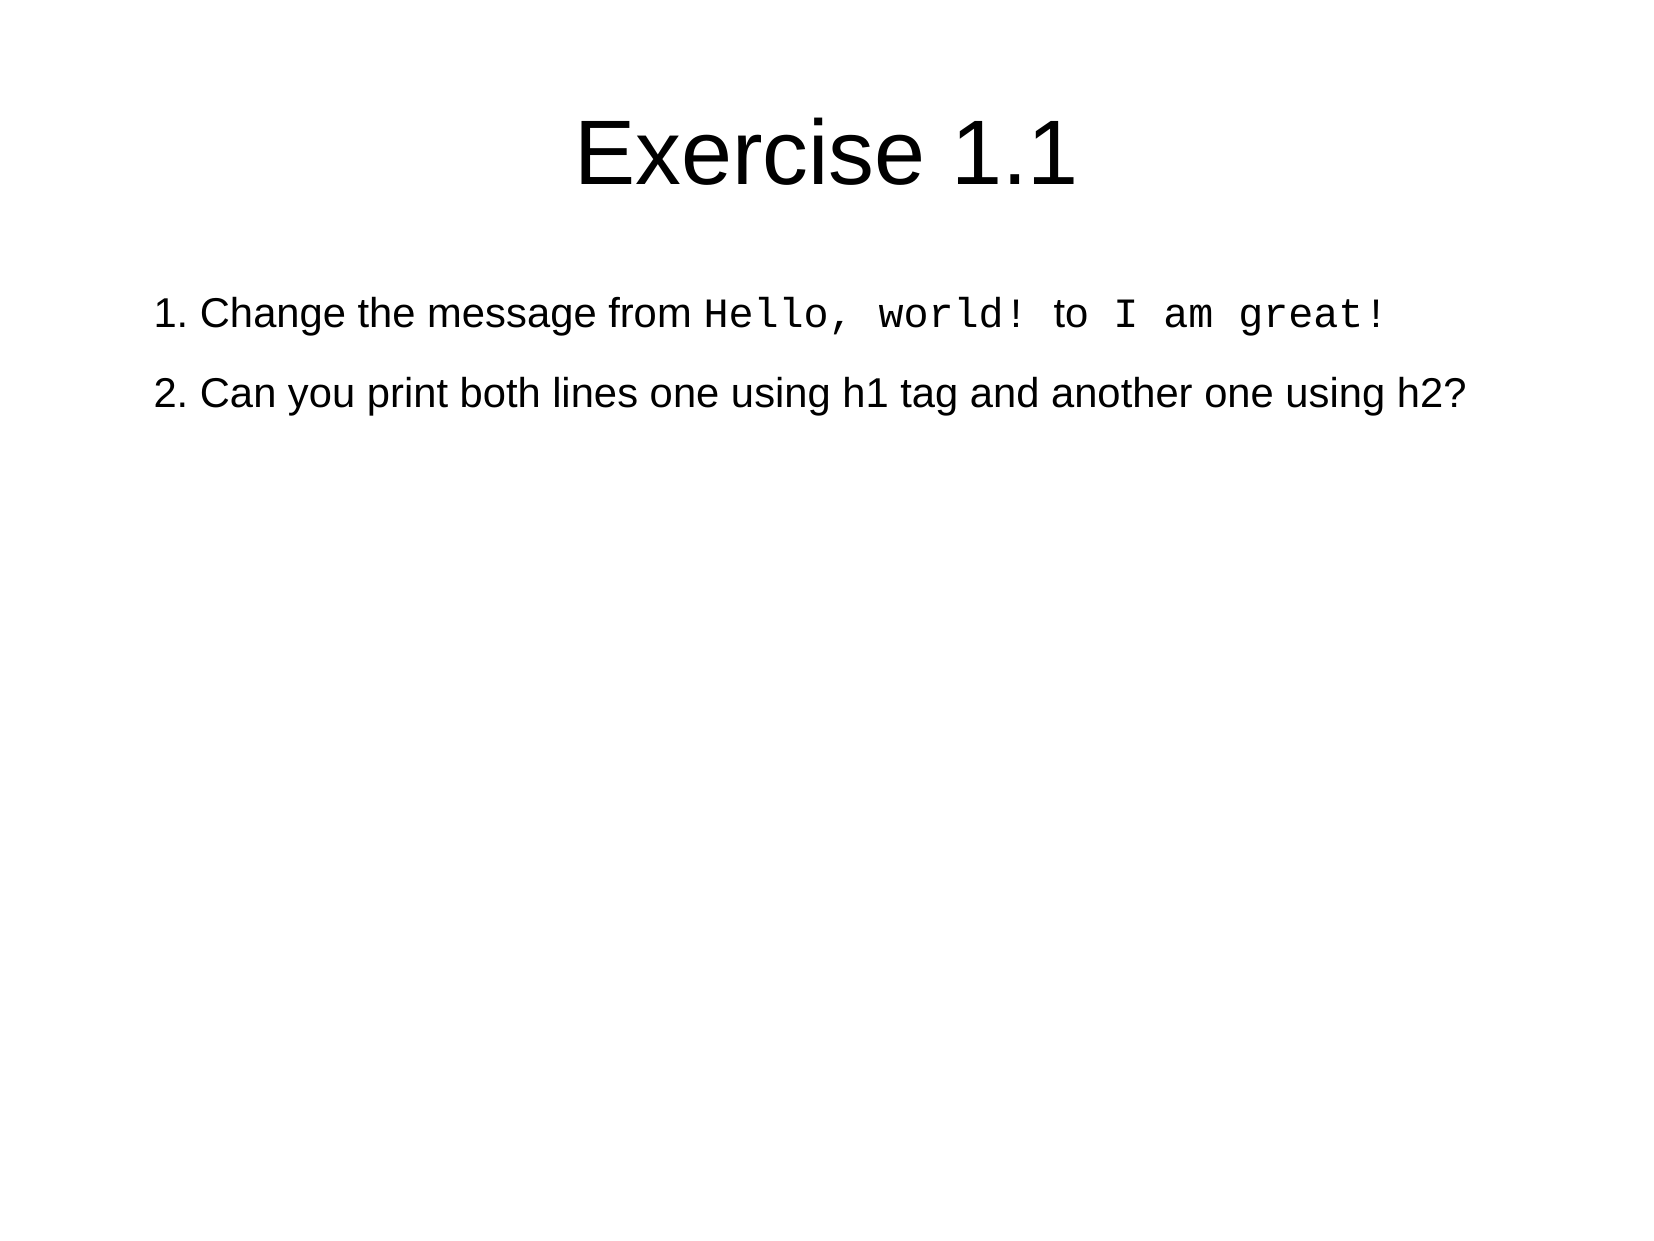

# Exercise 1.1
1. Change the message from Hello, world! to I am great!
2. Can you print both lines one using h1 tag and another one using h2?